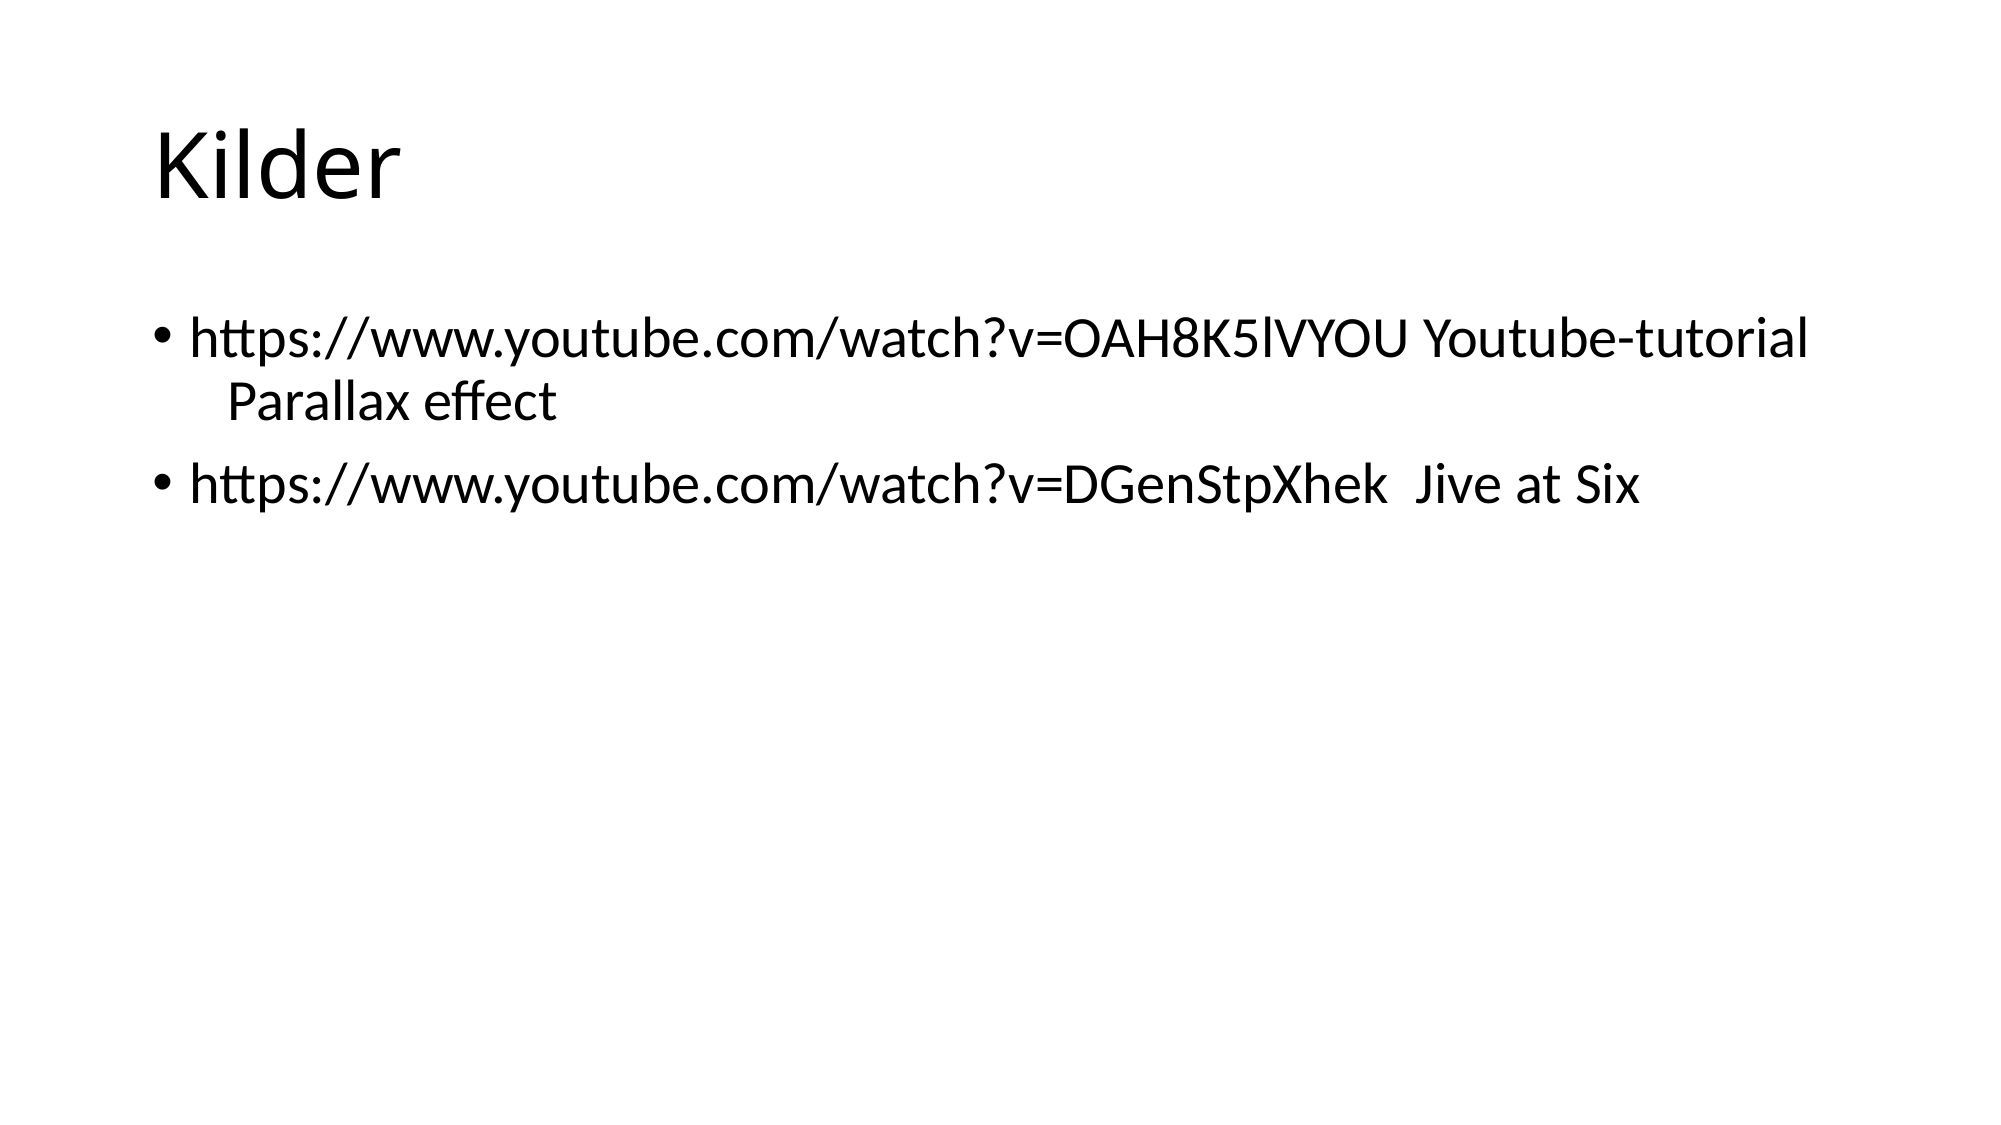

# Kilder
https://www.youtube.com/watch?v=OAH8K5lVYOU Youtube-tutorial Parallax effect
https://www.youtube.com/watch?v=DGenStpXhek Jive at Six